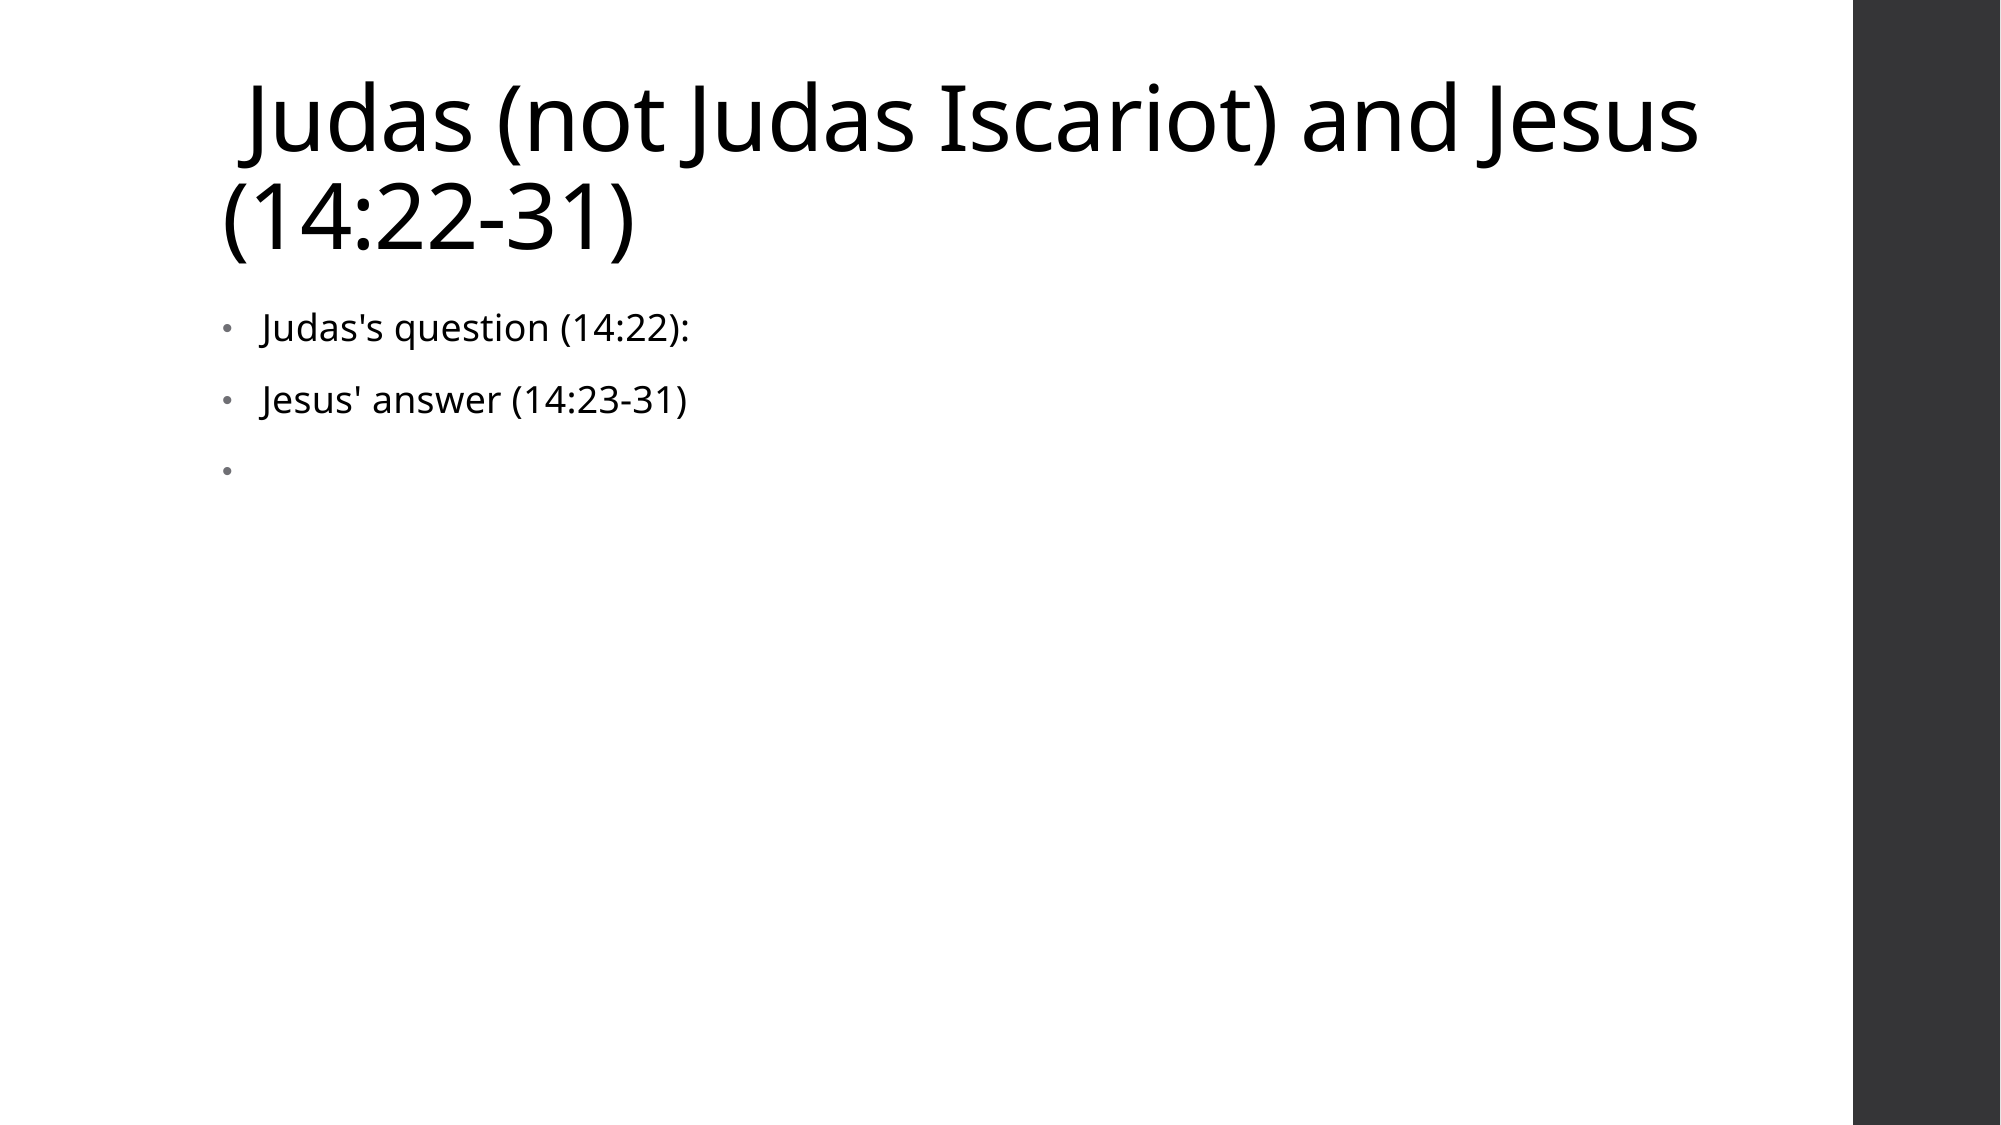

# Judas (not Judas Iscariot) and Jesus (14:22-31)
 Judas's question (14:22):
 Jesus' answer (14:23-31)